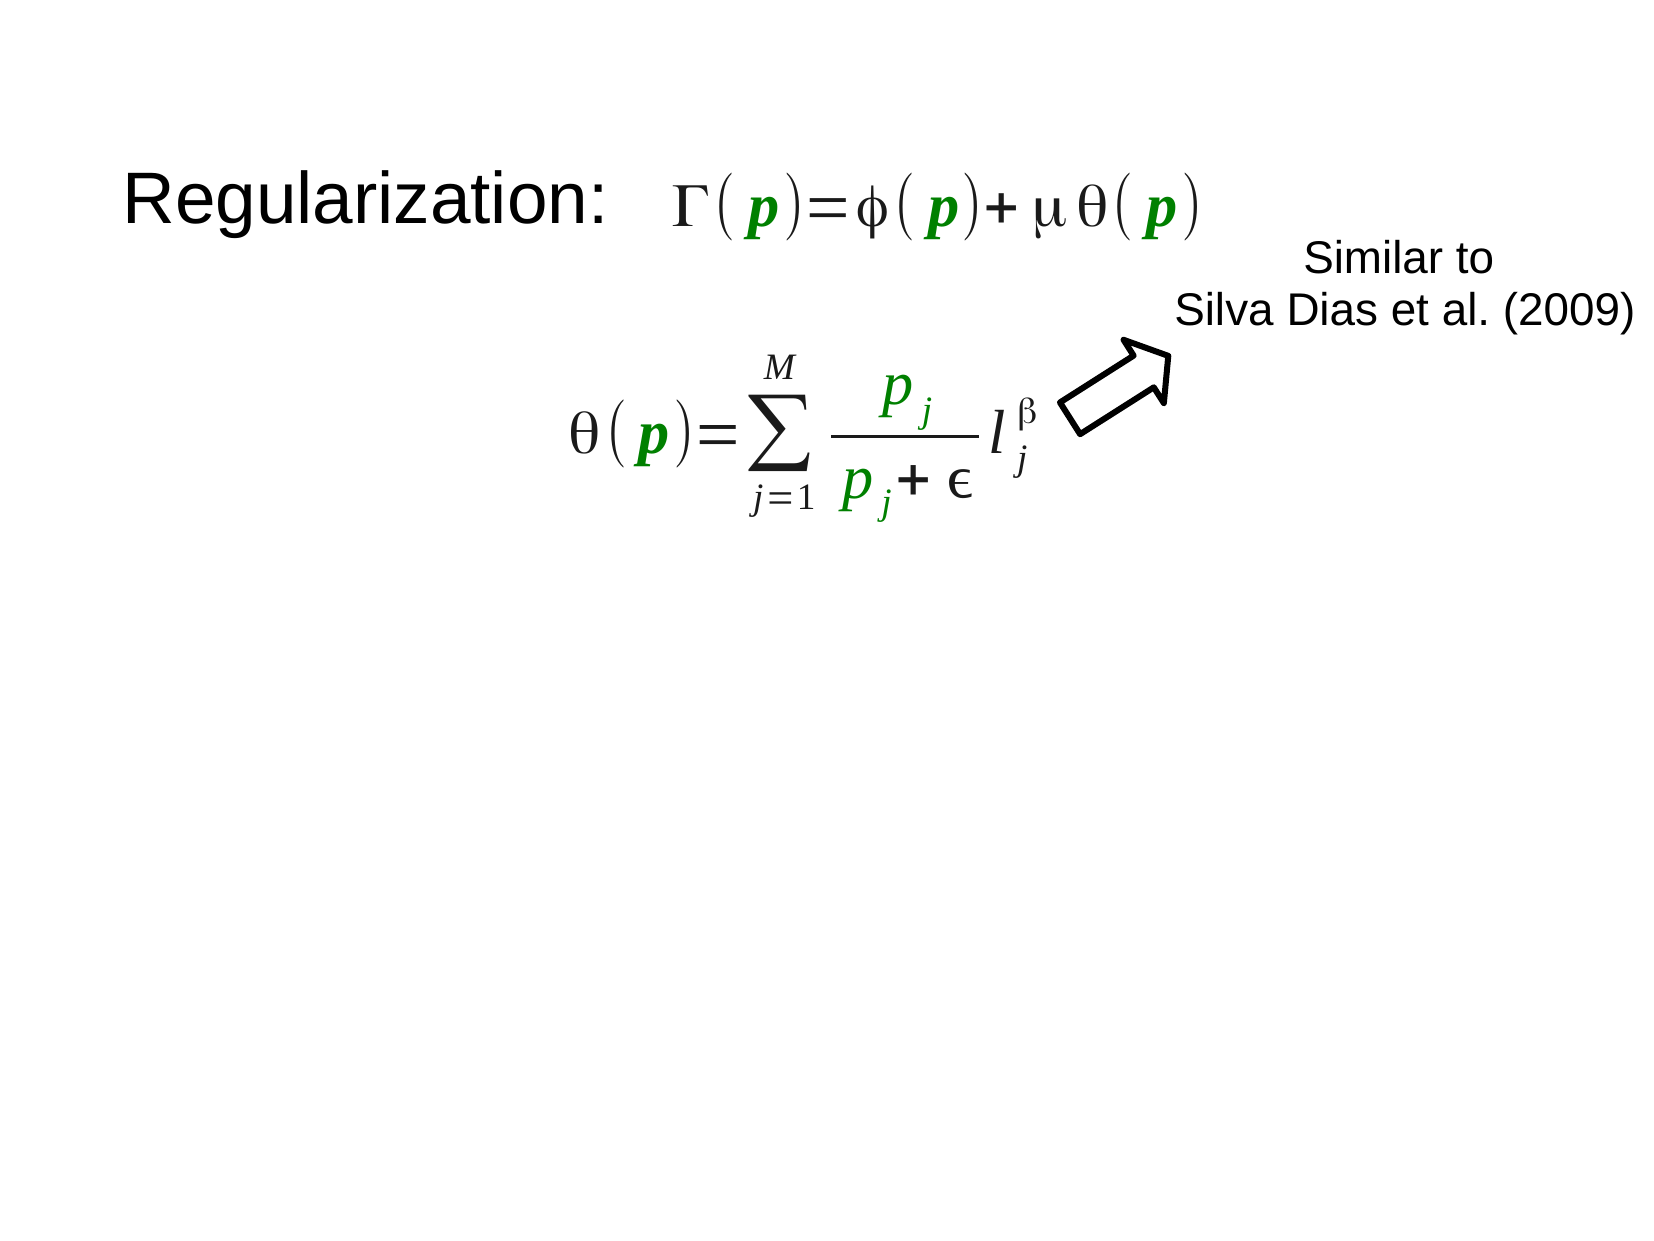

Regularization:
Similar to
Silva Dias et al. (2009)